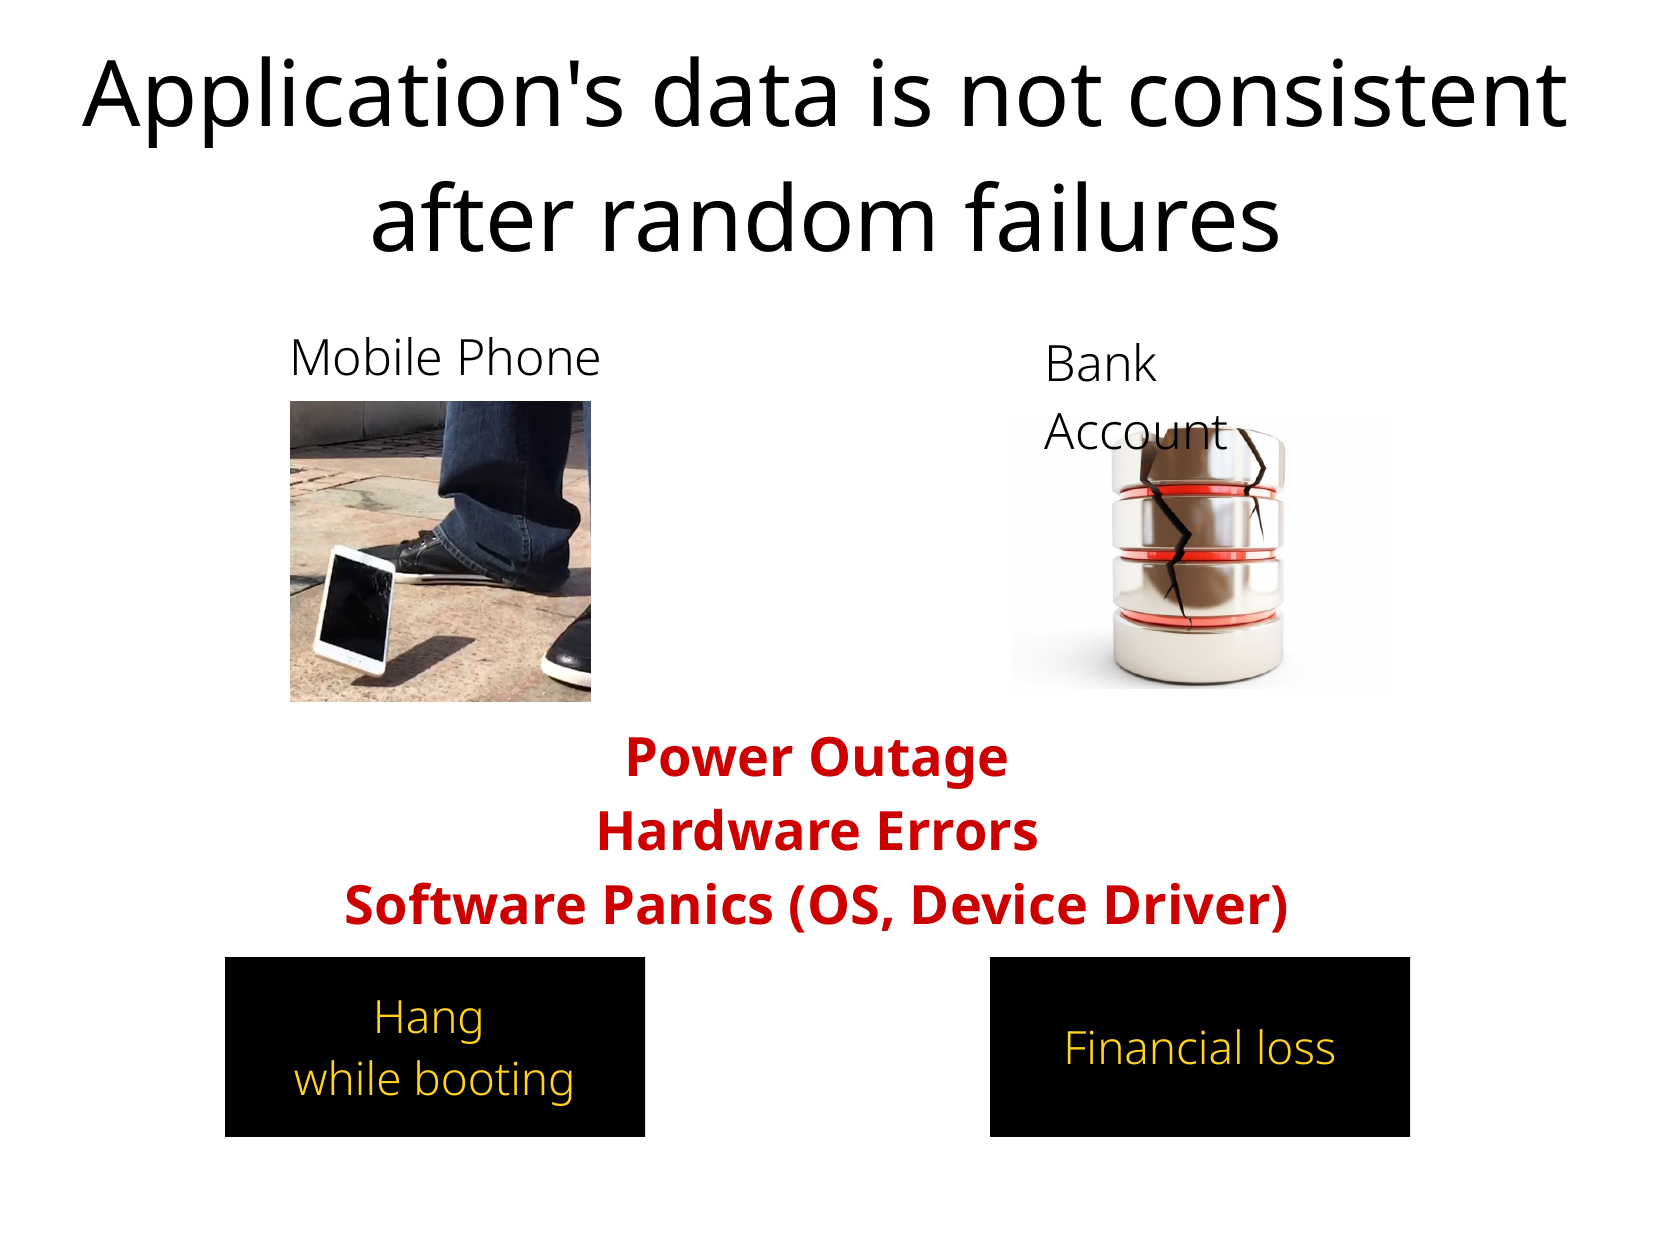

# Application's data is not consistent after random failures
Mobile Phone
Bank Account
Power Outage
Hardware Errors
Software Panics (OS, Device Driver)
Hang
while booting
Financial loss